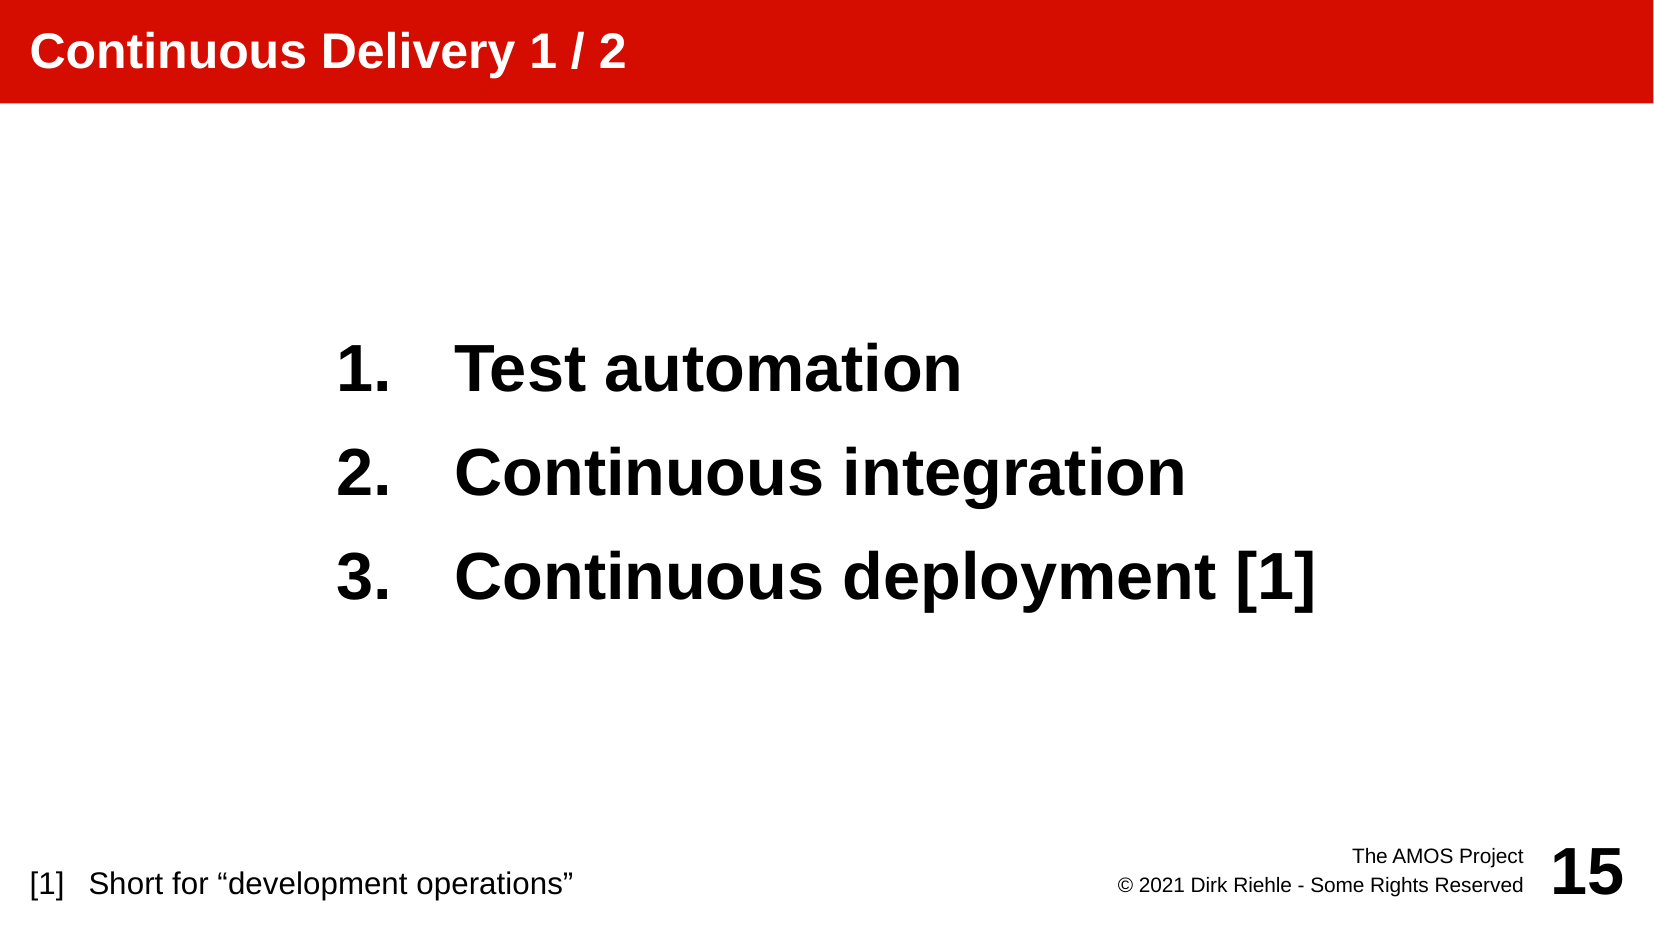

# Continuous Delivery 1 / 2
Test automation
Continuous integration
Continuous deployment [1]
[1]	Short for “development operations”
The AMOS Project
15
© 2021 Dirk Riehle - Some Rights Reserved